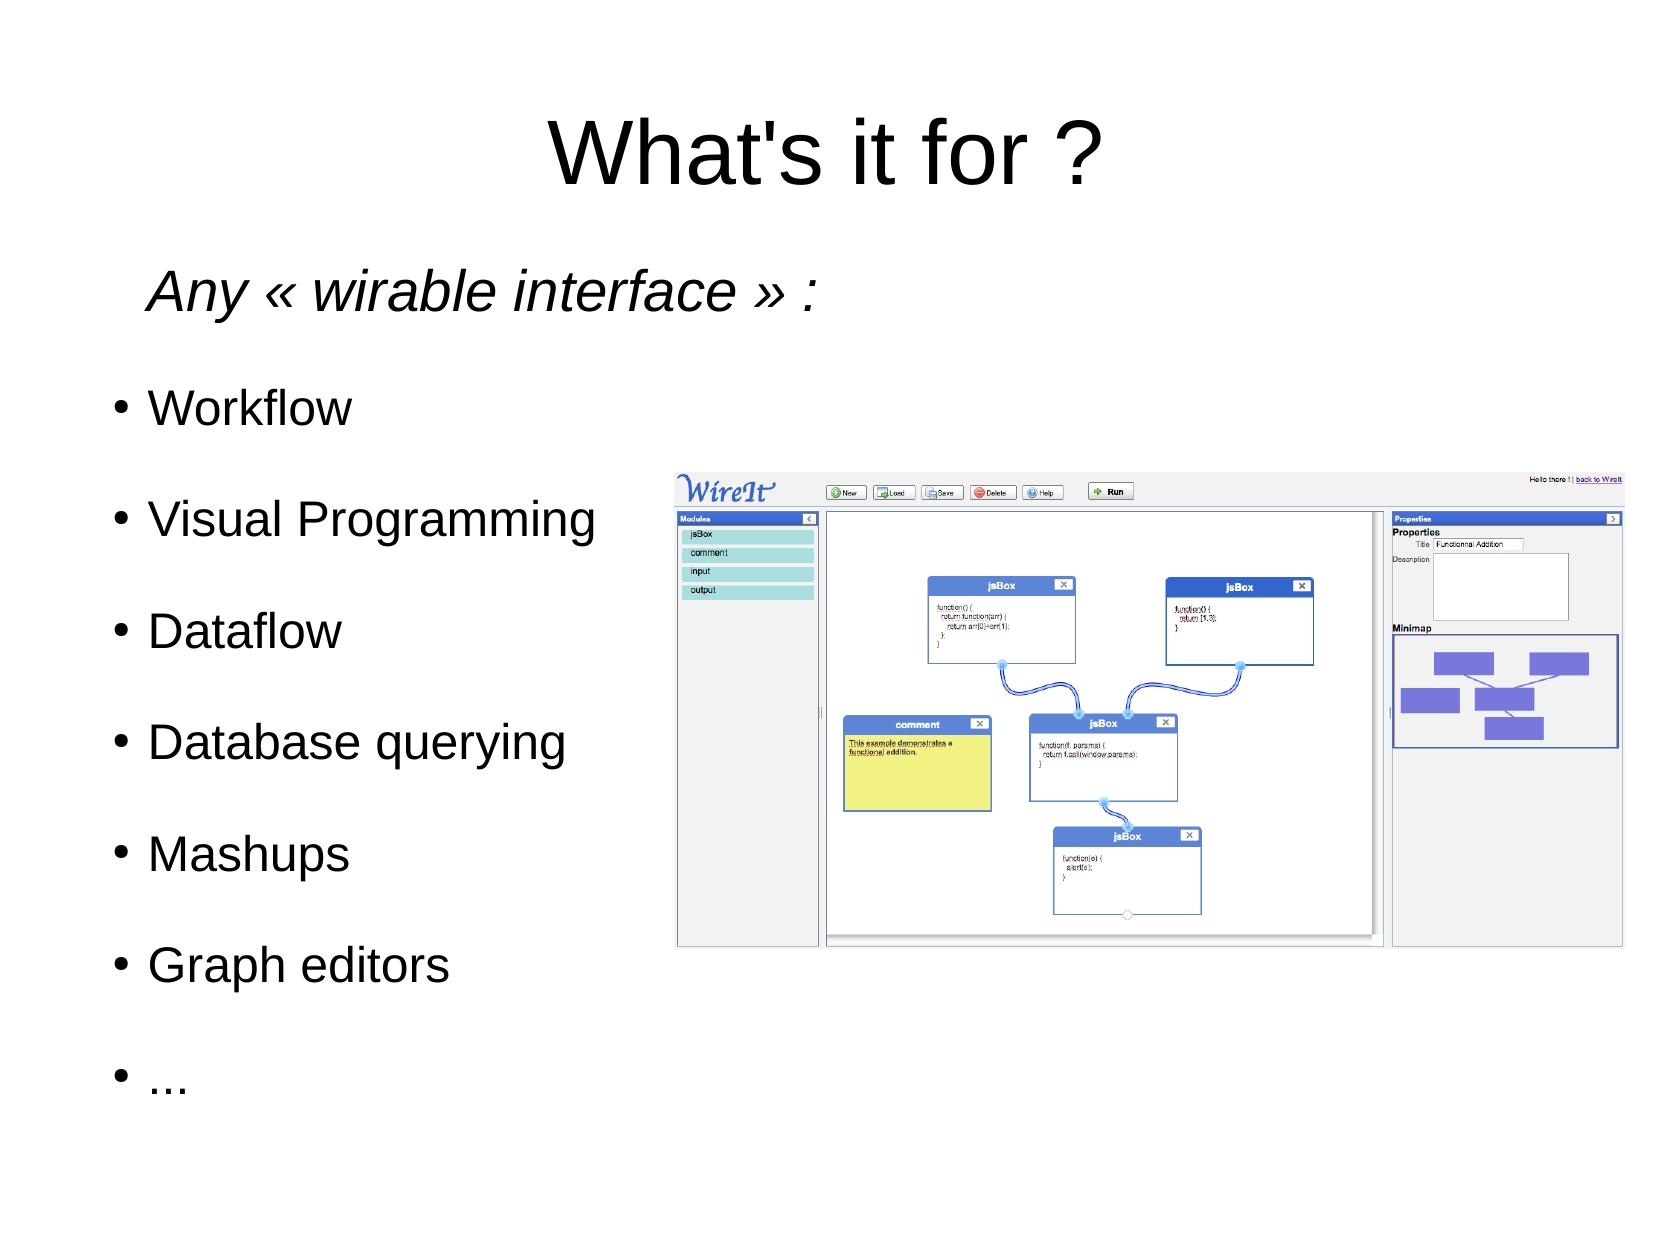

# What's it for ?
Any « wirable interface » :
Workflow
Visual Programming
Dataflow
Database querying
Mashups
Graph editors
...